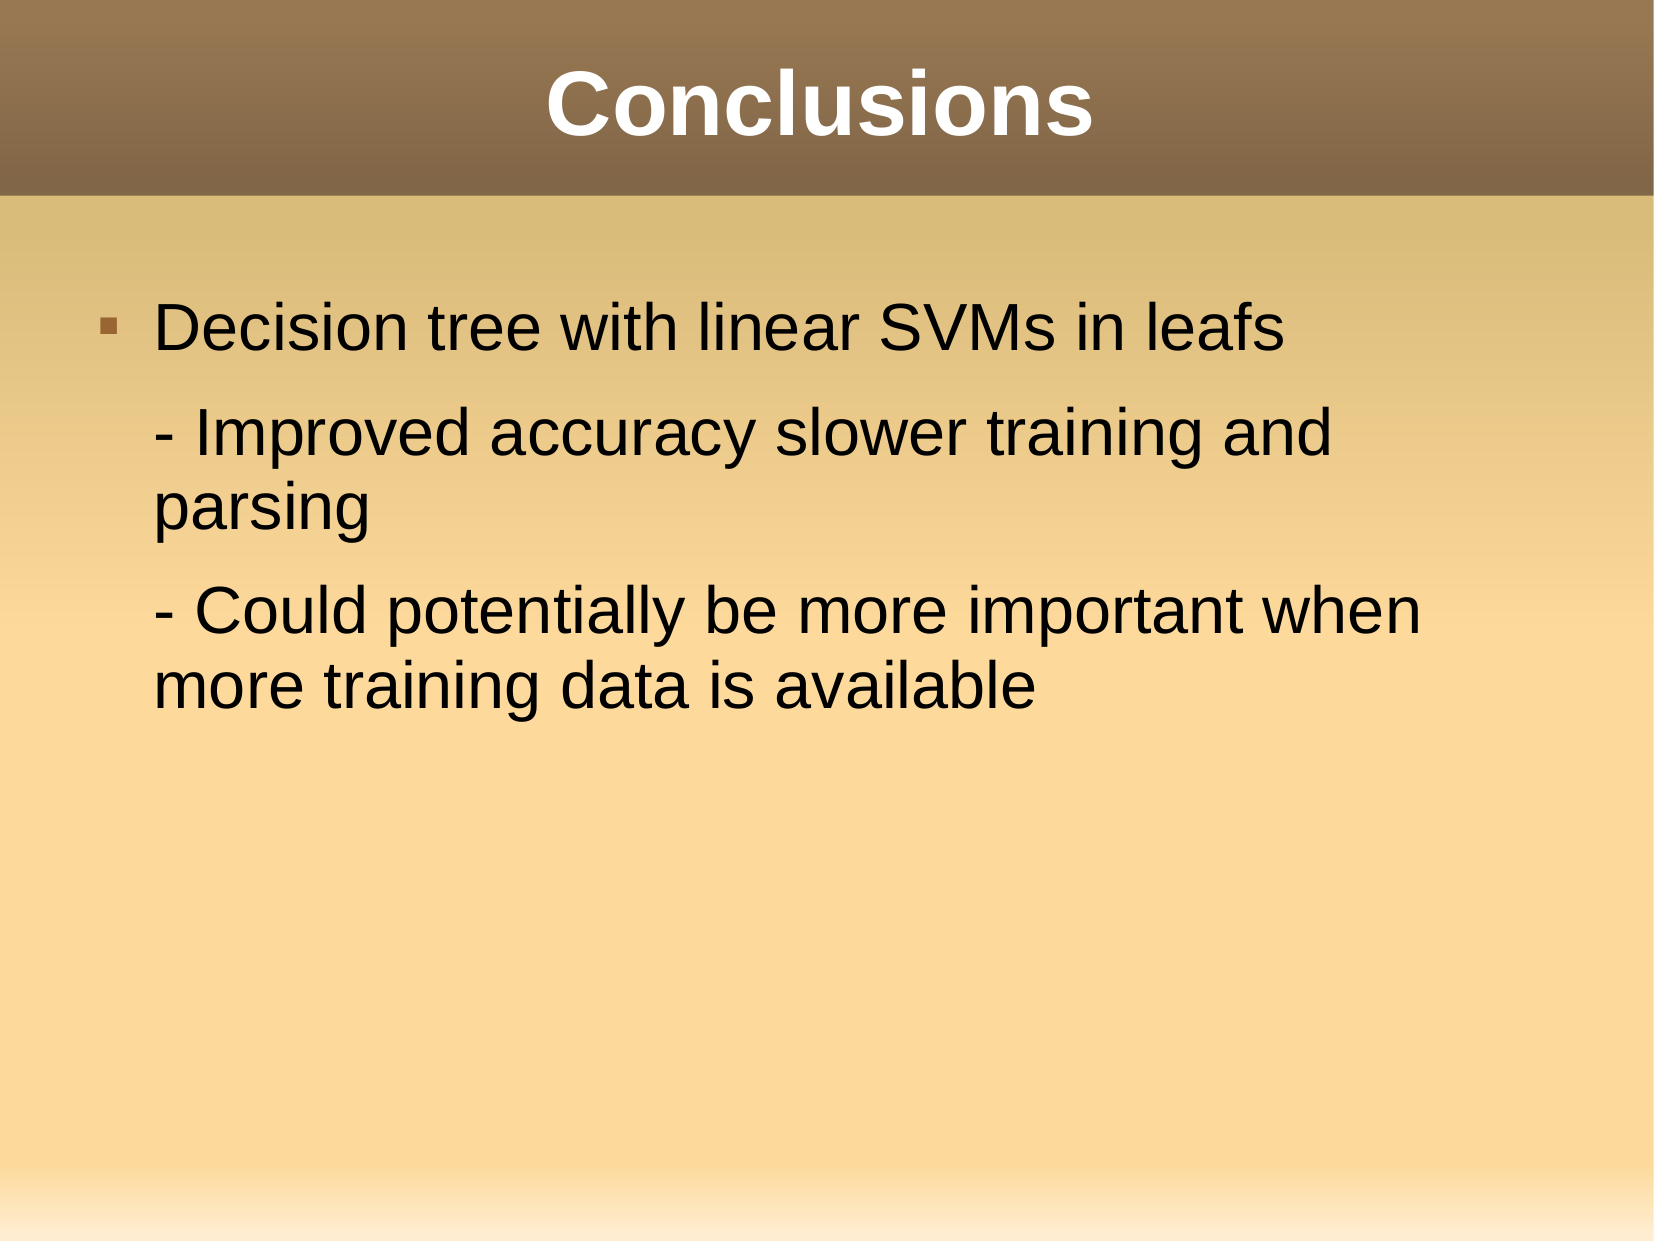

# Conclusions
Decision tree with linear SVMs in leafs
- Improved accuracy slower training and parsing
- Could potentially be more important when more training data is available